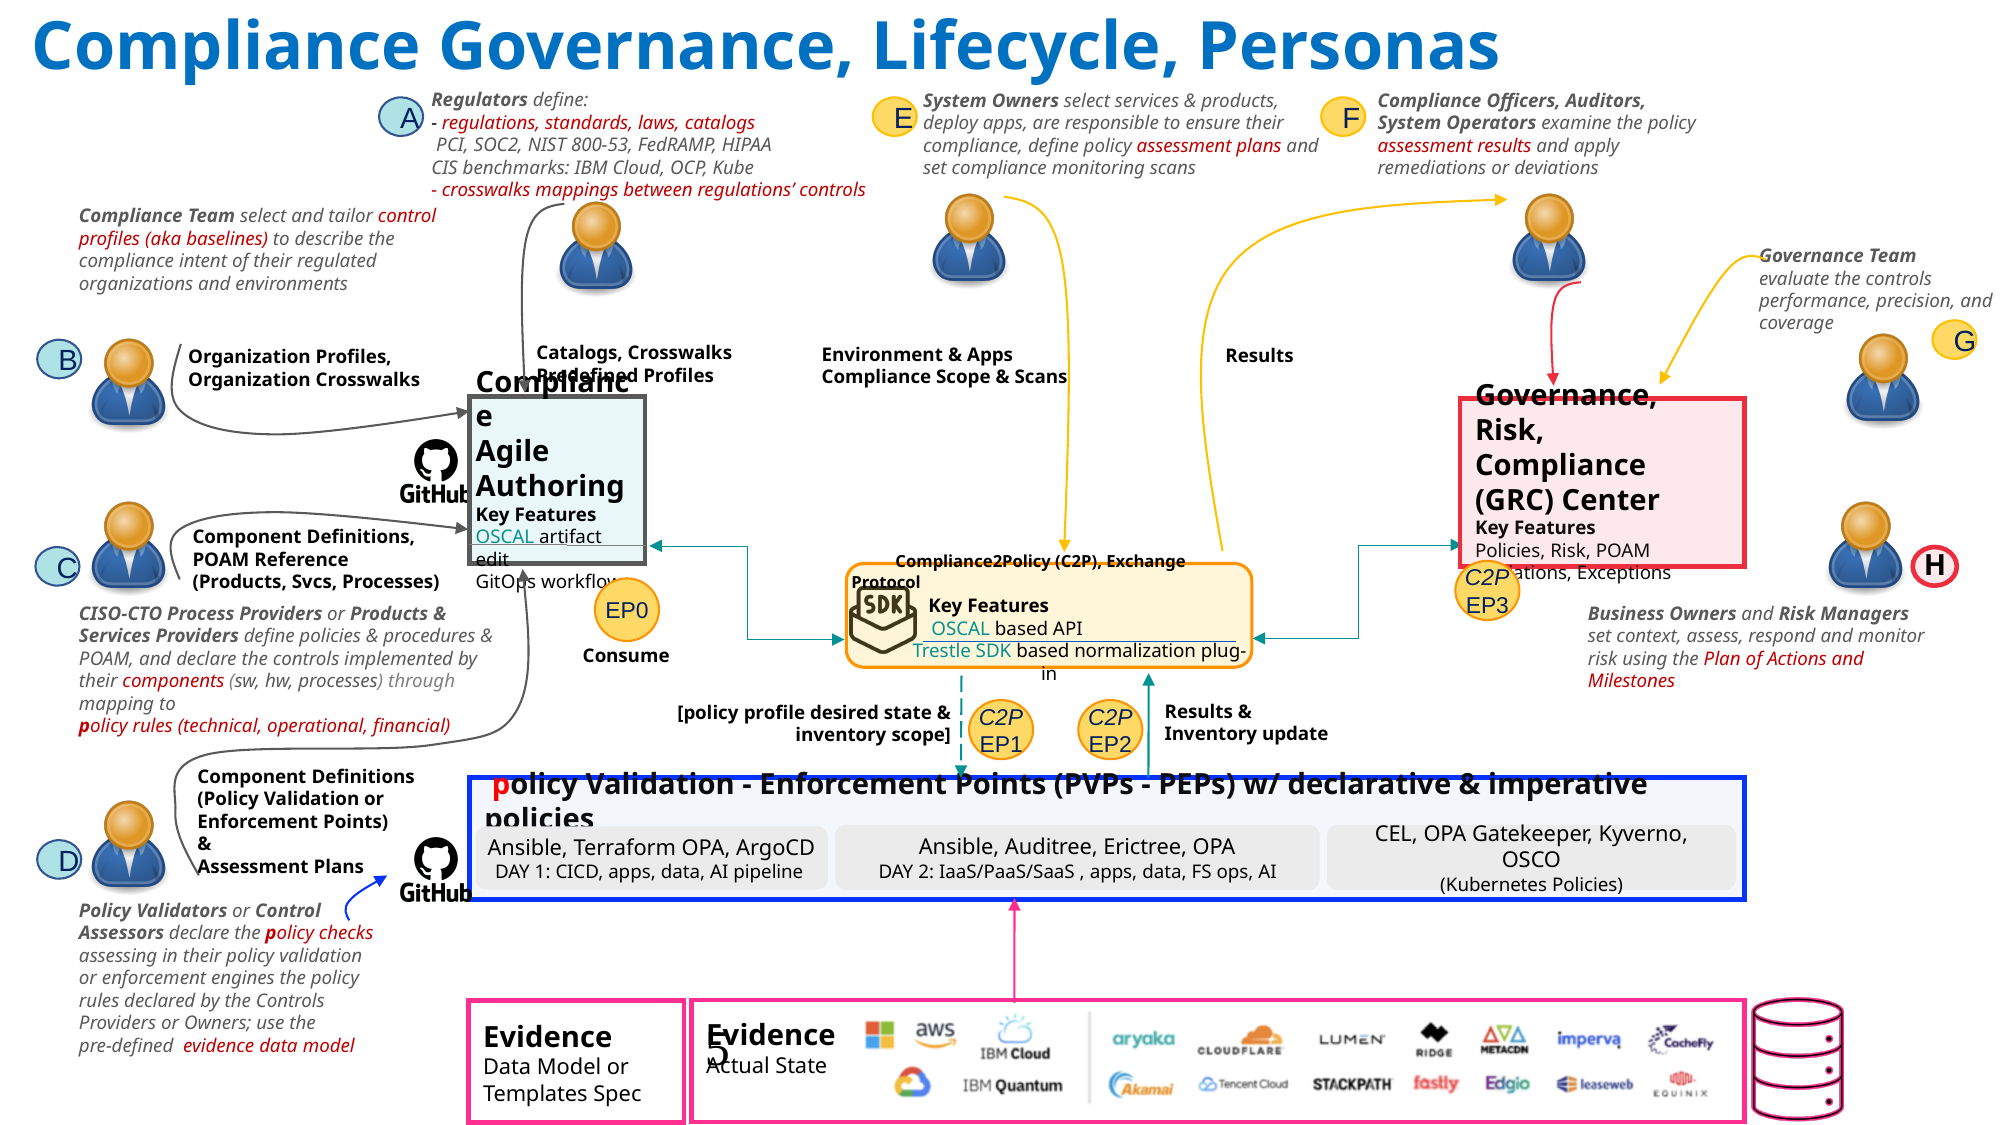

Compliance Governance, Lifecycle, Personas
Regulators define:
- regulations, standards, laws, catalogs
 PCI, SOC2, NIST 800-53, FedRAMP, HIPAA
CIS benchmarks: IBM Cloud, OCP, Kube
- crosswalks mappings between regulations’ controls
System Owners select services & products, deploy apps, are responsible to ensure their compliance, define policy assessment plans and set compliance monitoring scans
Compliance Officers, Auditors,
System Operators examine the policy assessment results and apply remediations or deviations
A
E
F
Compliance Team select and tailor control profiles (aka baselines) to describe the compliance intent of their regulated organizations and environments
Governance Team
evaluate the controls performance, precision, and coverage
G
Catalogs, Crosswalks
Predefined Profiles
Environment & Apps
Compliance Scope & Scans
Results
Organization Profiles,
Organization Crosswalks
B
Compliance
Agile Authoring
Key Features
OSCAL artifact edit
GitOps workflows
Governance, Risk, Compliance (GRC) Center
Key Features
Policies, Risk, POAM
Deviations, Exceptions
Component Definitions, POAM Reference
(Products, Svcs, Processes)
C
H
C2P
EP3
 Compliance2Policy (C2P), Exchange Protocol
 Key Features
 OSCAL based API
 Trestle SDK based normalization plug-in
EP0
Business Owners and Risk Managers set context, assess, respond and monitor risk using the Plan of Actions and Milestones
CISO-CTO Process Providers or Products & Services Providers define policies & procedures & POAM, and declare the controls implemented by their components (sw, hw, processes) through mapping to
policy rules (technical, operational, financial)
Consume
Results &
Inventory update
[policy profile desired state &
inventory scope]
C2PEP1
C2P
EP2
Component Definitions
(Policy Validation or Enforcement Points)
&
Assessment Plans
 policy Validation - Enforcement Points (PVPs - PEPs) w/ declarative & imperative policies
Ansible, Auditree, Erictree, OPA
DAY 2: IaaS/PaaS/SaaS , apps, data, FS ops, AI
CEL, OPA Gatekeeper, Kyverno, OSCO
(Kubernetes Policies)
Ansible, Terraform OPA, ArgoCD DAY 1: CICD, apps, data, AI pipeline
D
Policy Validators or Control Assessors declare the policy checks assessing in their policy validation or enforcement engines the policy rules declared by the Controls Providers or Owners; use the
pre-defined evidence data model
Evidence
Actual State
Evidence
Data Model or
Templates Spec